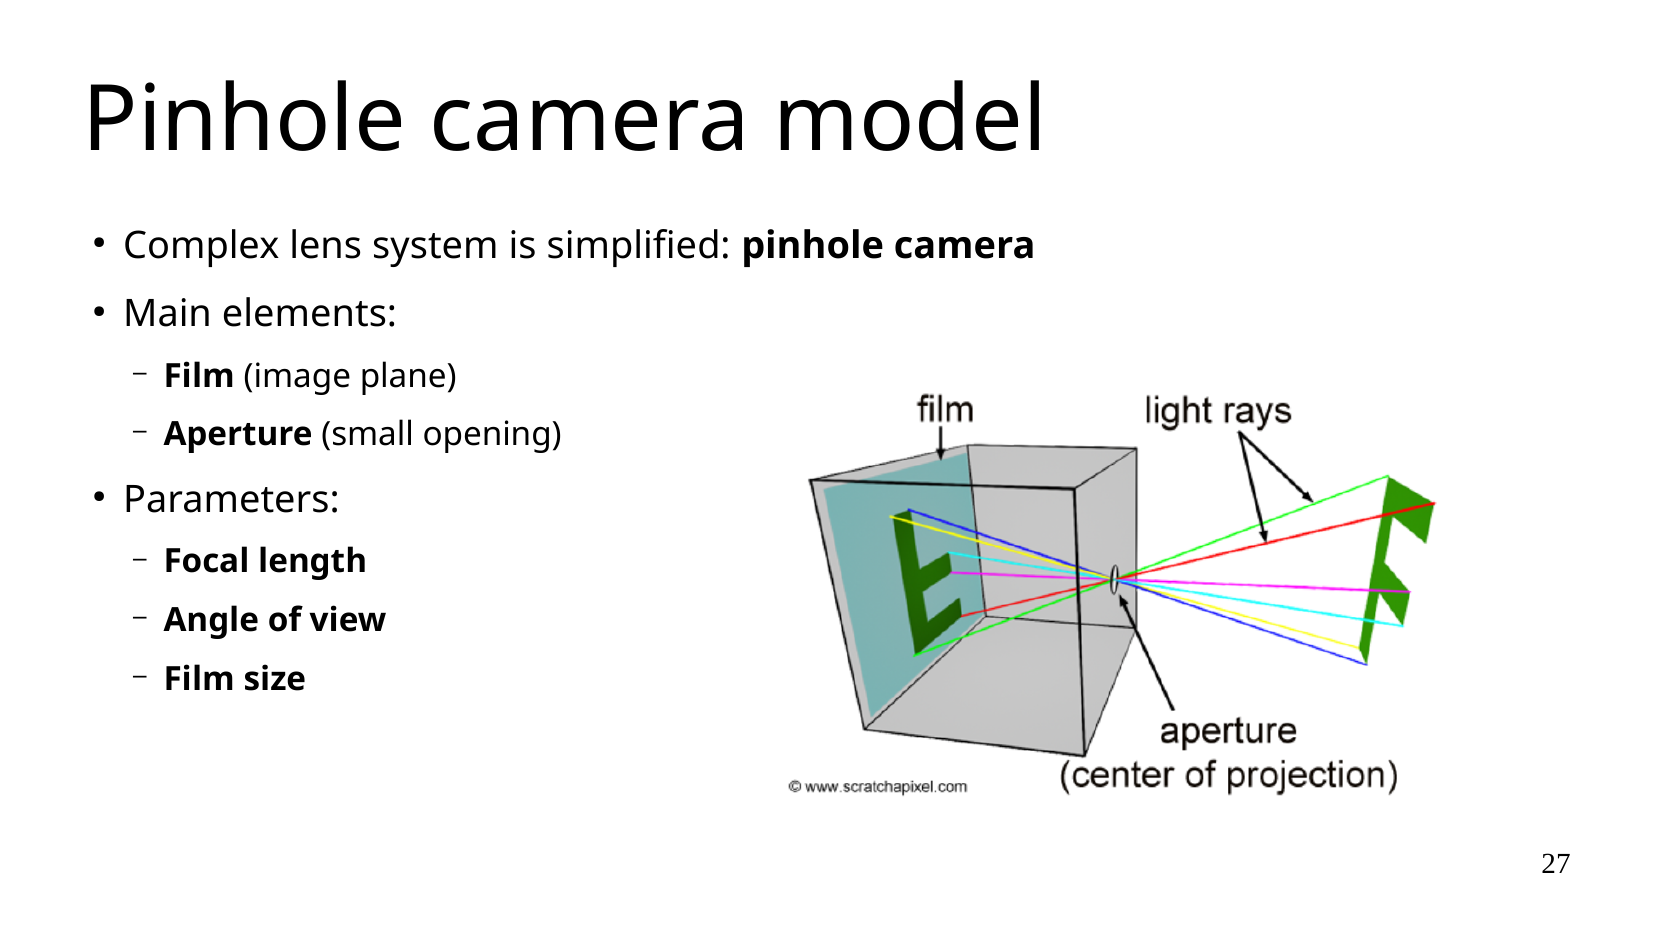

# Pinhole camera model
Complex lens system is simplified: pinhole camera
Main elements:
Film (image plane)
Aperture (small opening)
Parameters:
Focal length
Angle of view
Film size
27